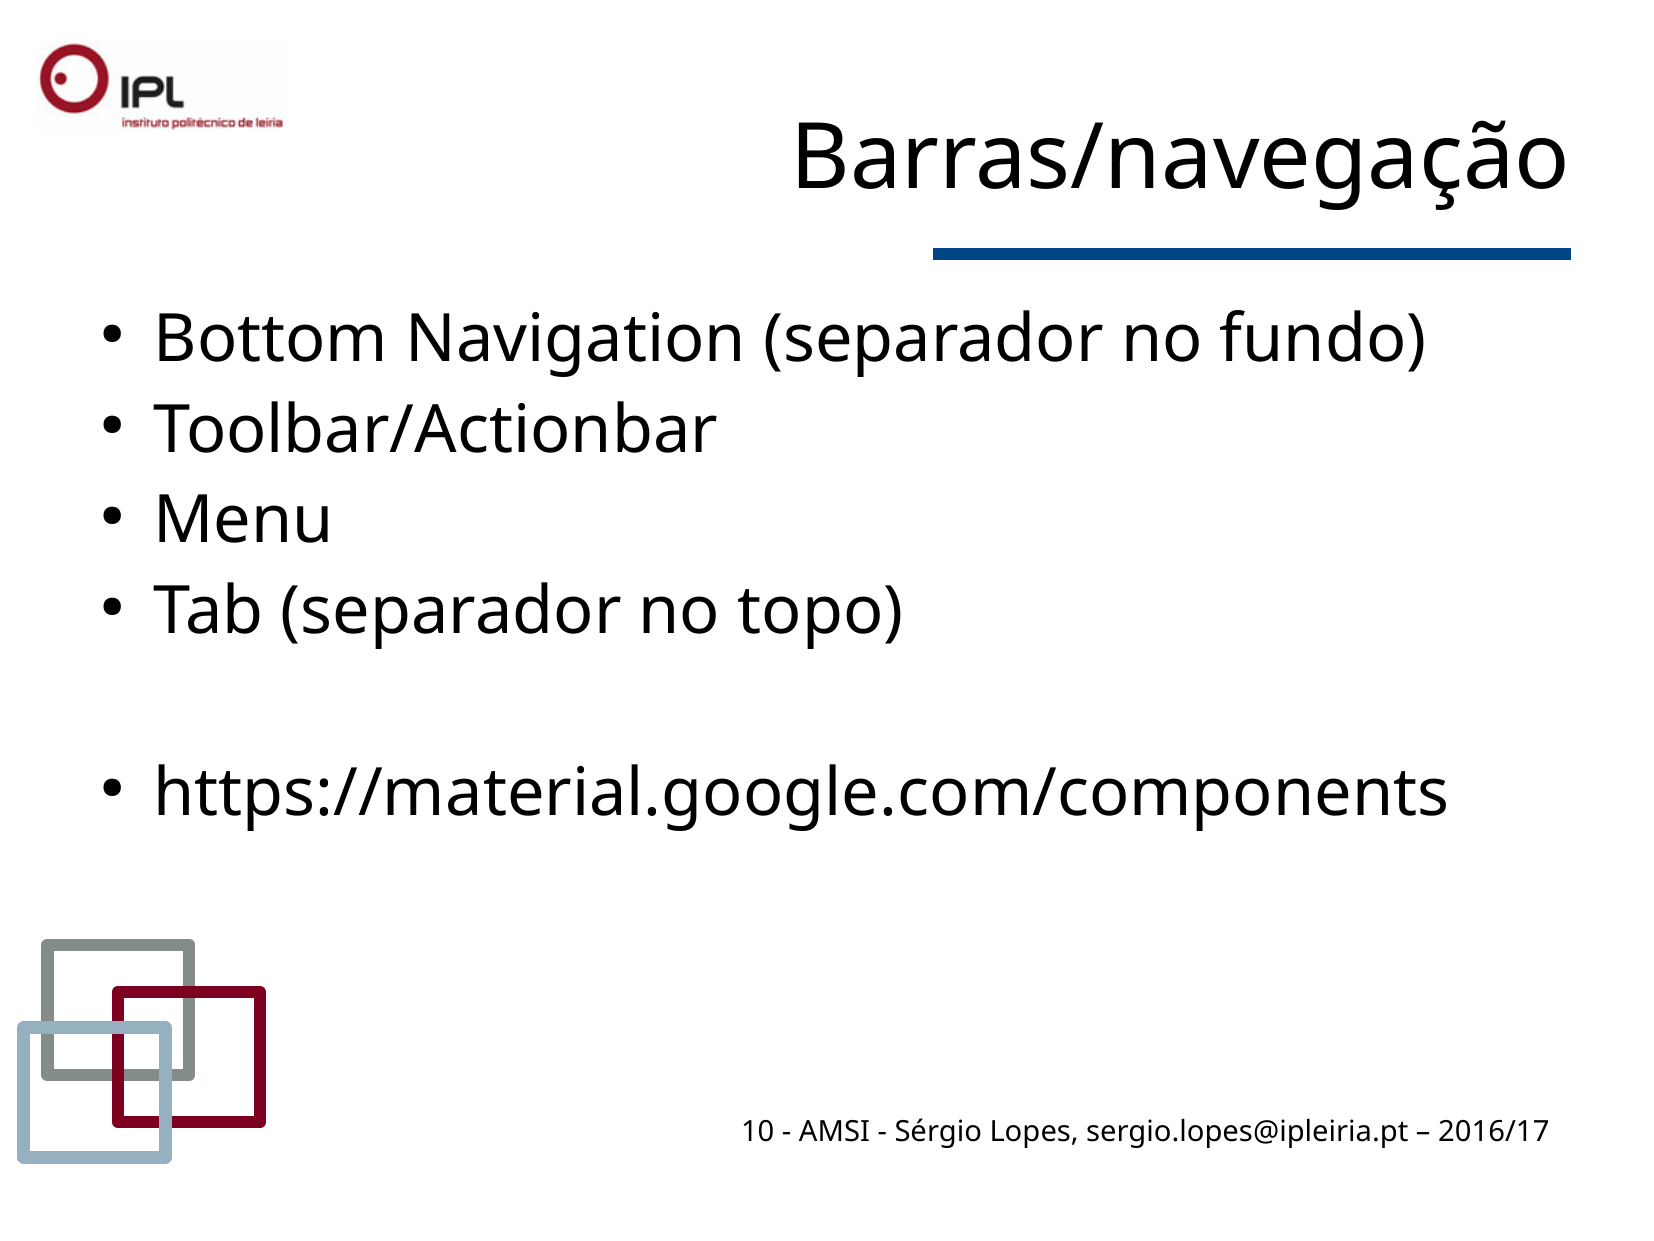

# Barras/navegação
Bottom Navigation (separador no fundo)
Toolbar/Actionbar
Menu
Tab (separador no topo)
https://material.google.com/components
10 - AMSI - Sérgio Lopes, sergio.lopes@ipleiria.pt – 2016/17